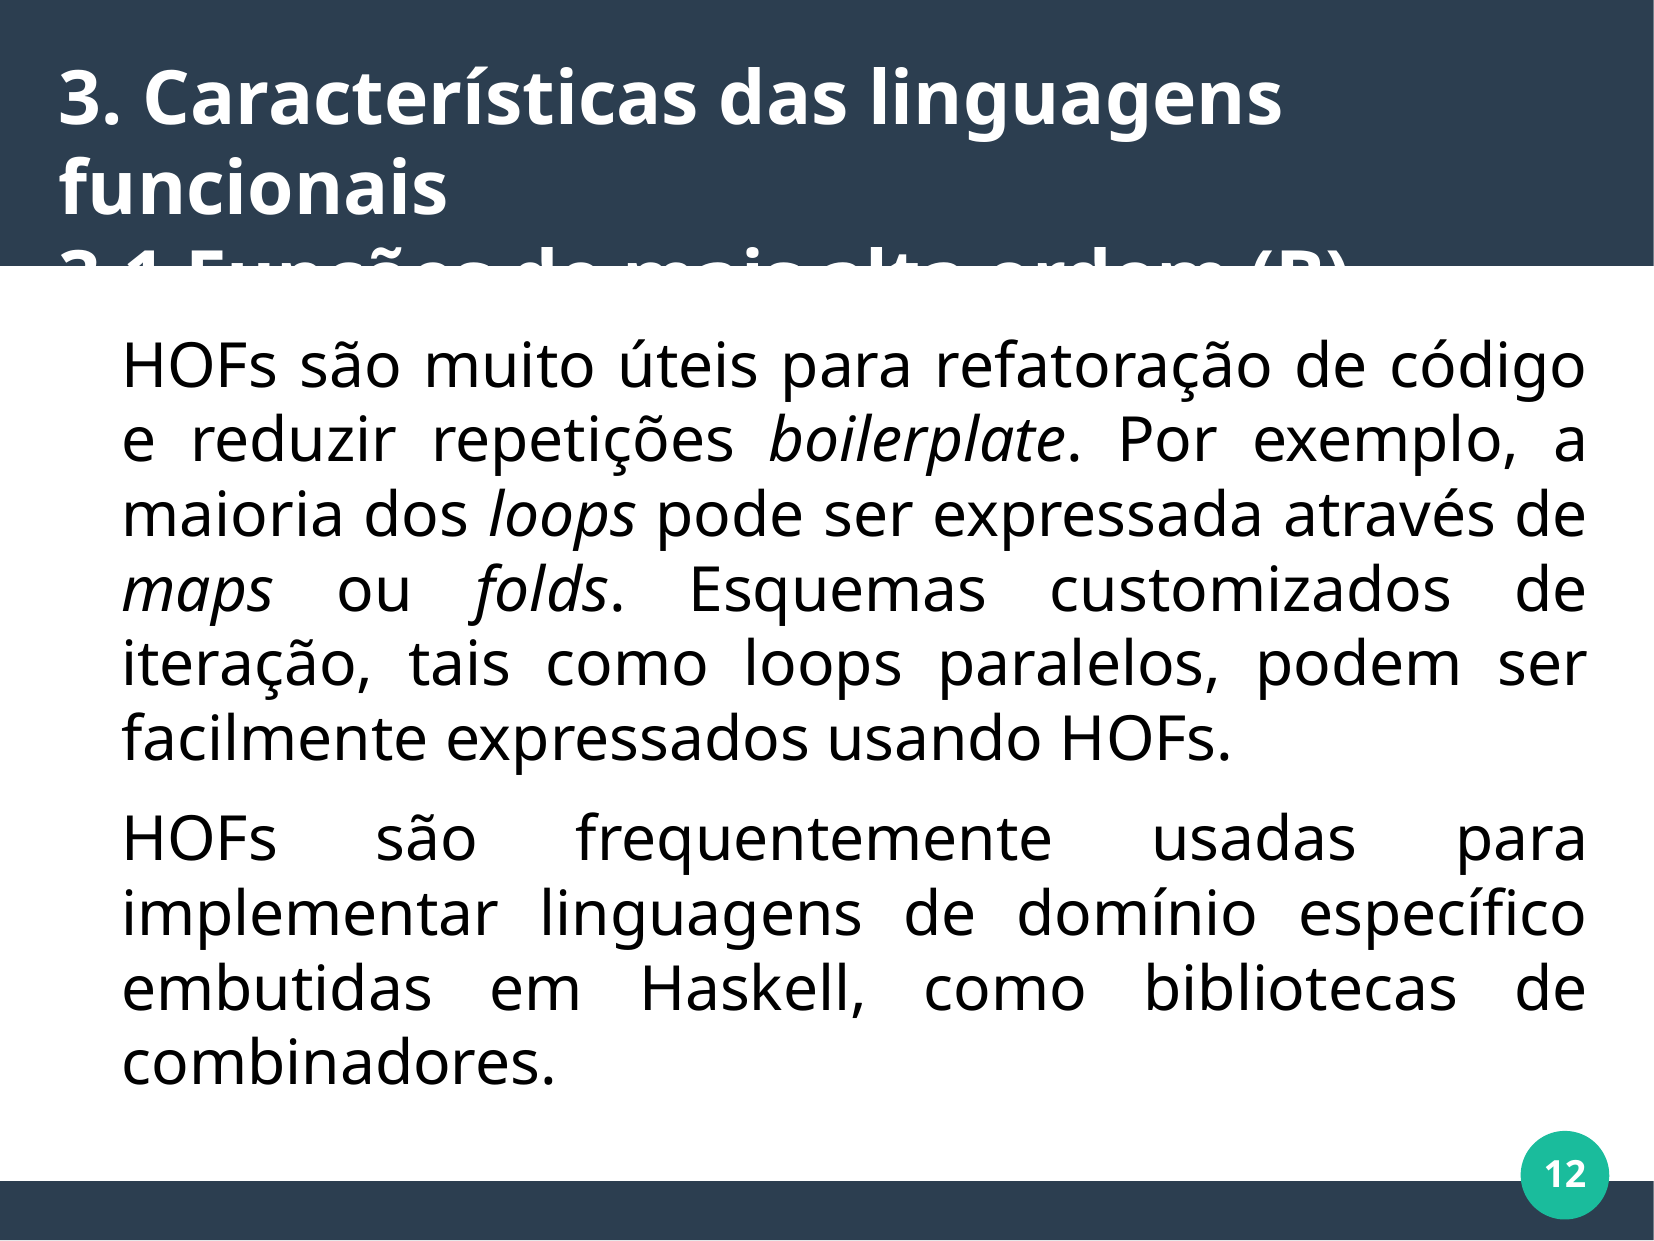

# 3. Características das linguagens funcionais 3.1 Funções de mais alta ordem (B)
HOFs são muito úteis para refatoração de código e reduzir repetições boilerplate. Por exemplo, a maioria dos loops pode ser expressada através de maps ou folds. Esquemas customizados de iteração, tais como loops paralelos, podem ser facilmente expressados usando HOFs.
HOFs são frequentemente usadas para implementar linguagens de domínio específico embutidas em Haskell, como bibliotecas de combinadores.